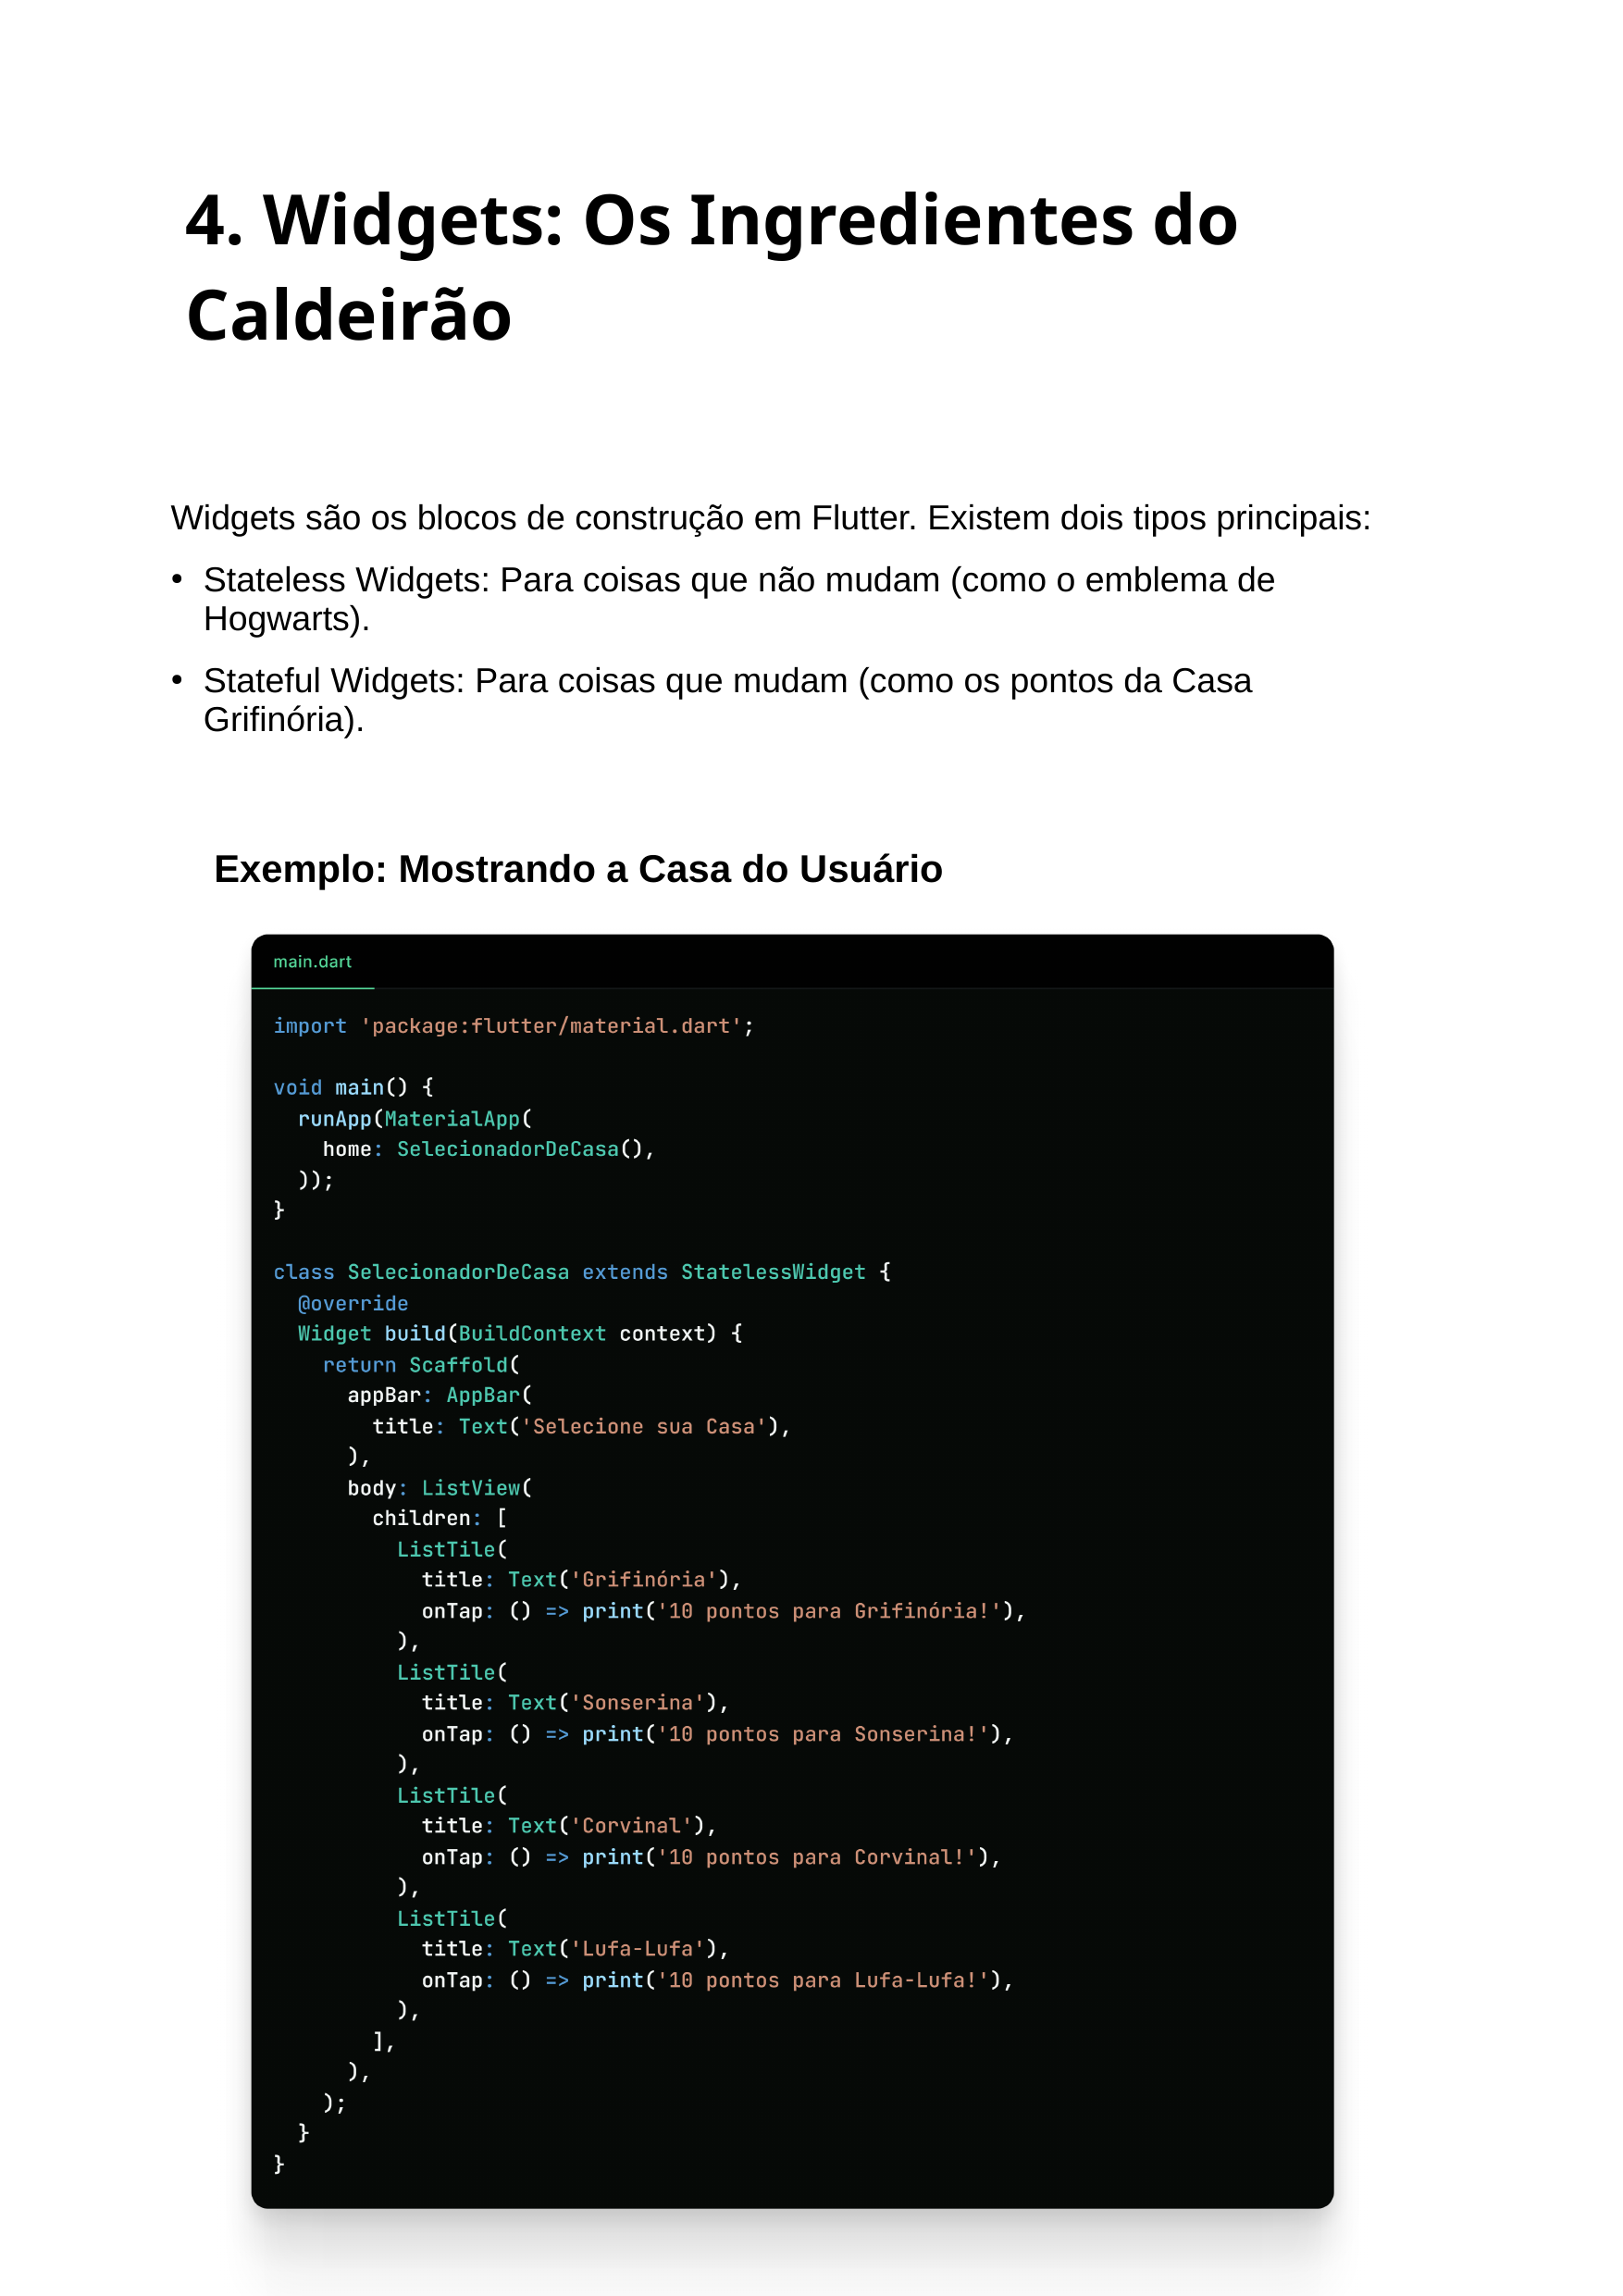

4. Widgets: Os Ingredientes do Caldeirão
Widgets são os blocos de construção em Flutter. Existem dois tipos principais:
Stateless Widgets: Para coisas que não mudam (como o emblema de Hogwarts).
Stateful Widgets: Para coisas que mudam (como os pontos da Casa Grifinória).
 Exemplo: Mostrando a Casa do Usuário